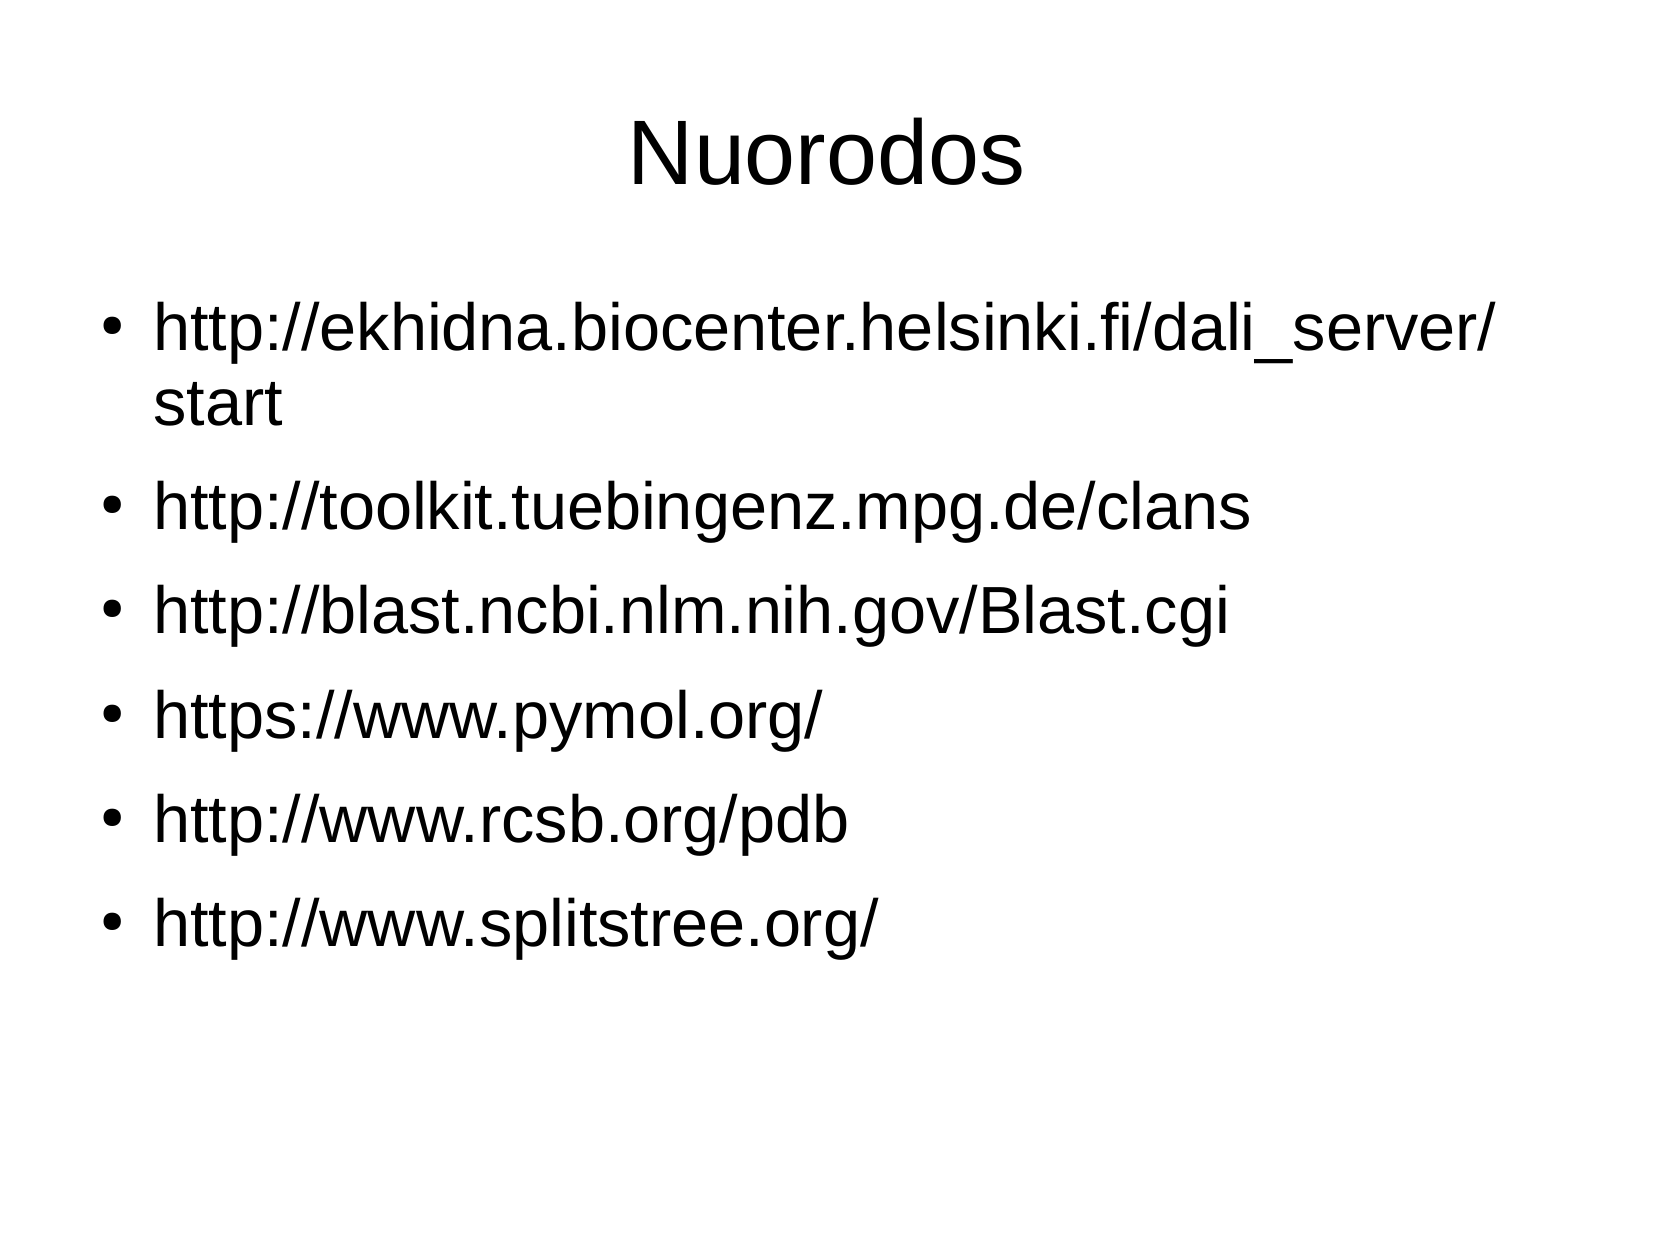

# Nuorodos
http://ekhidna.biocenter.helsinki.fi/dali_server/start
http://toolkit.tuebingenz.mpg.de/clans
http://blast.ncbi.nlm.nih.gov/Blast.cgi
https://www.pymol.org/
http://www.rcsb.org/pdb
http://www.splitstree.org/